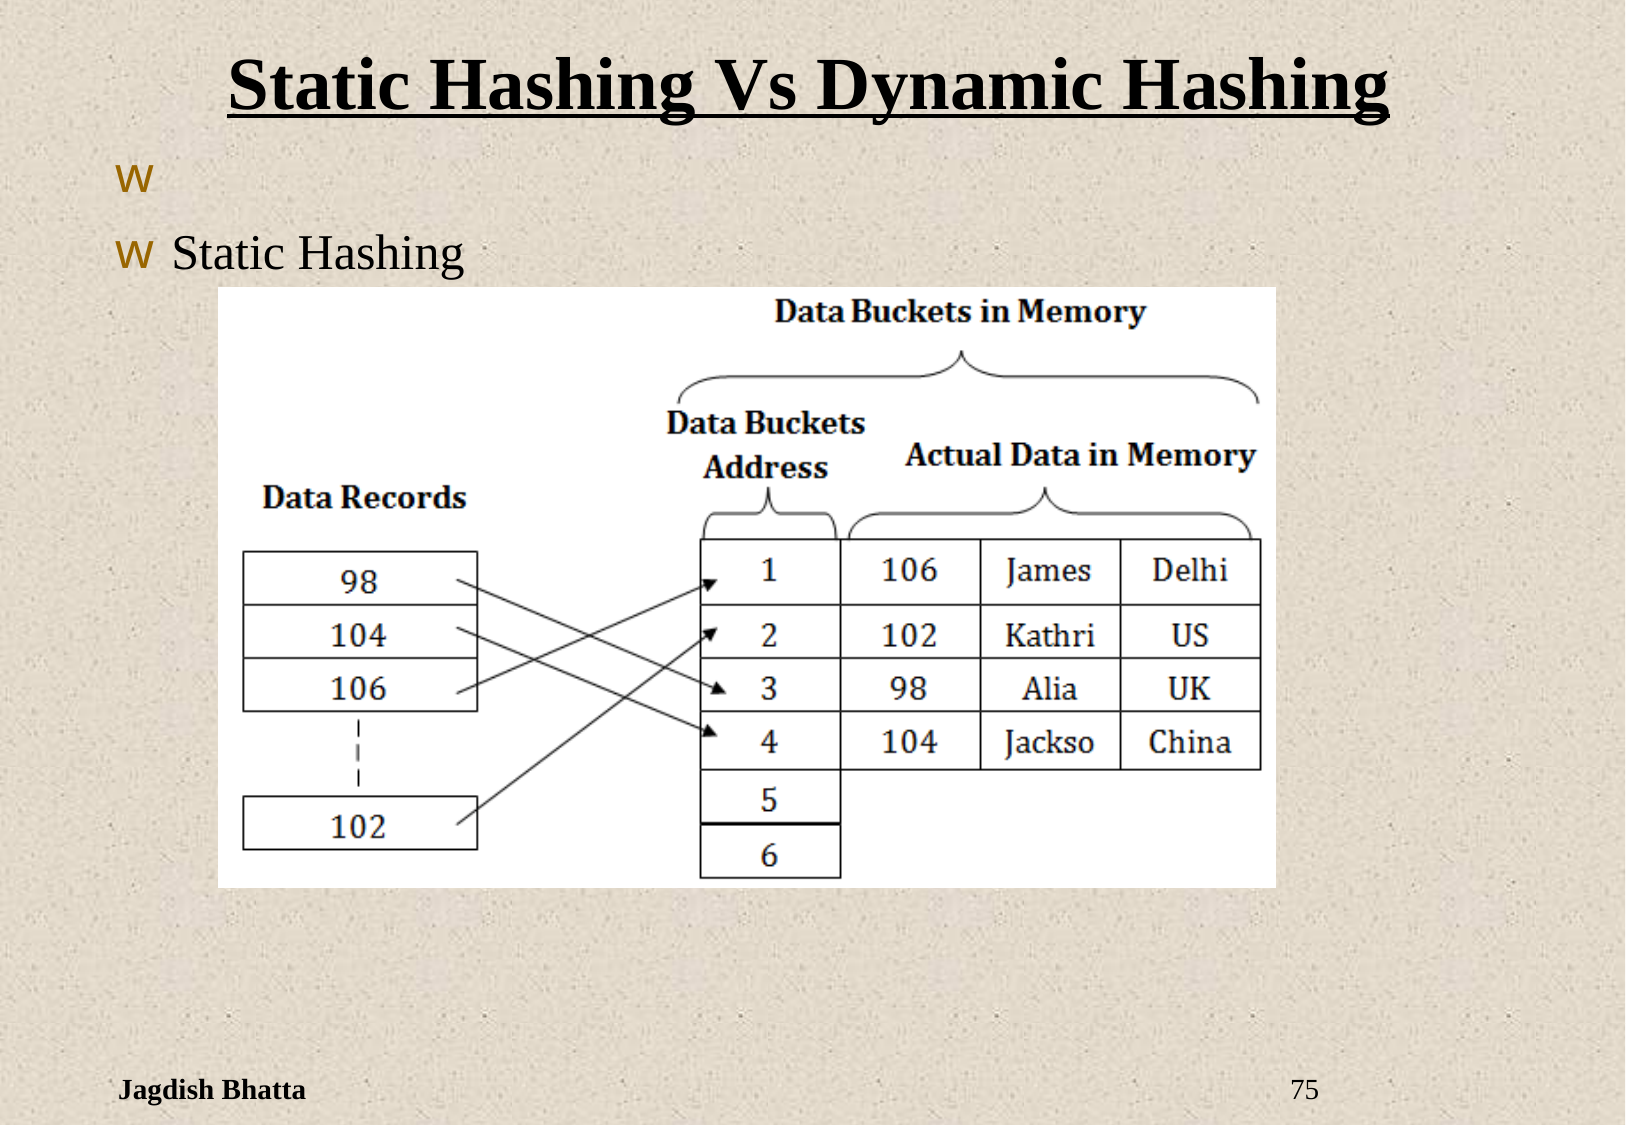

# Static Hashing Vs Dynamic Hashing
Static Hashing
Jagdish Bhatta
74